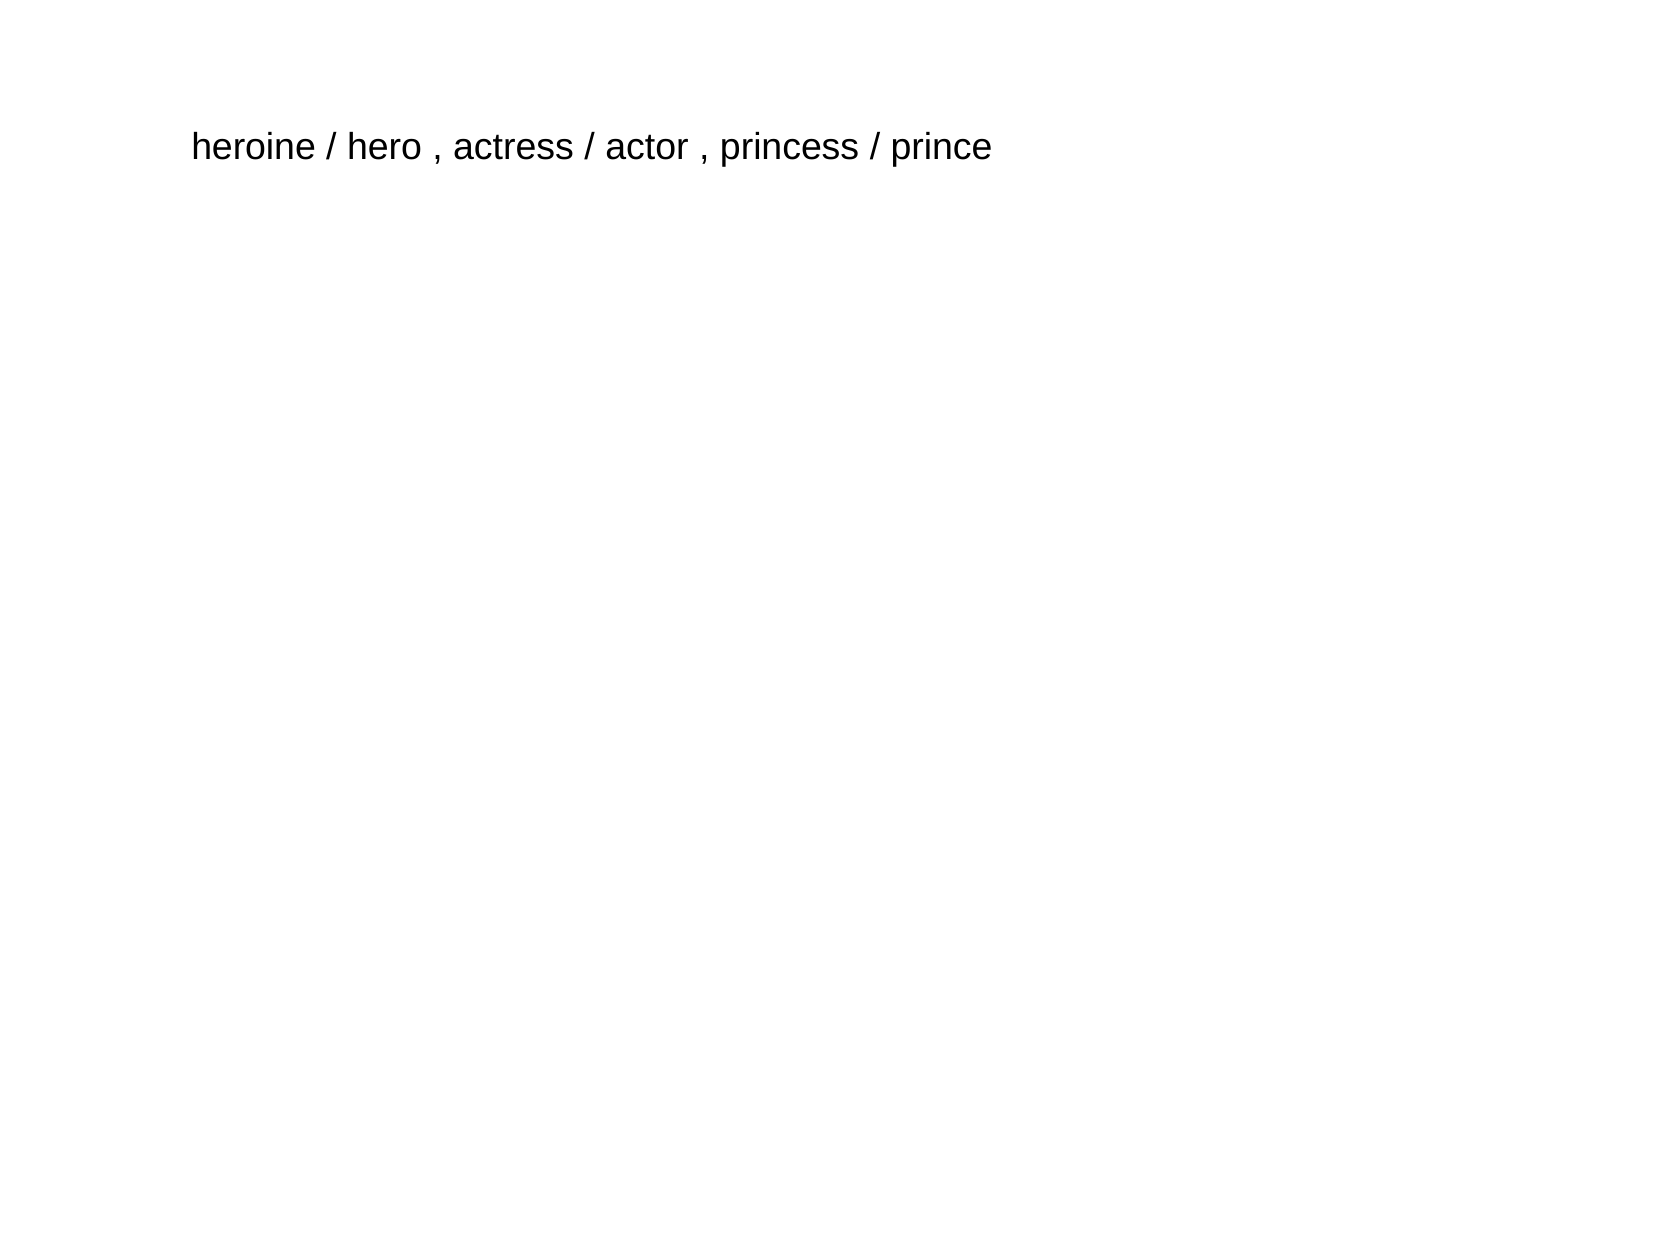

heroine / hero , actress / actor , princess / prince